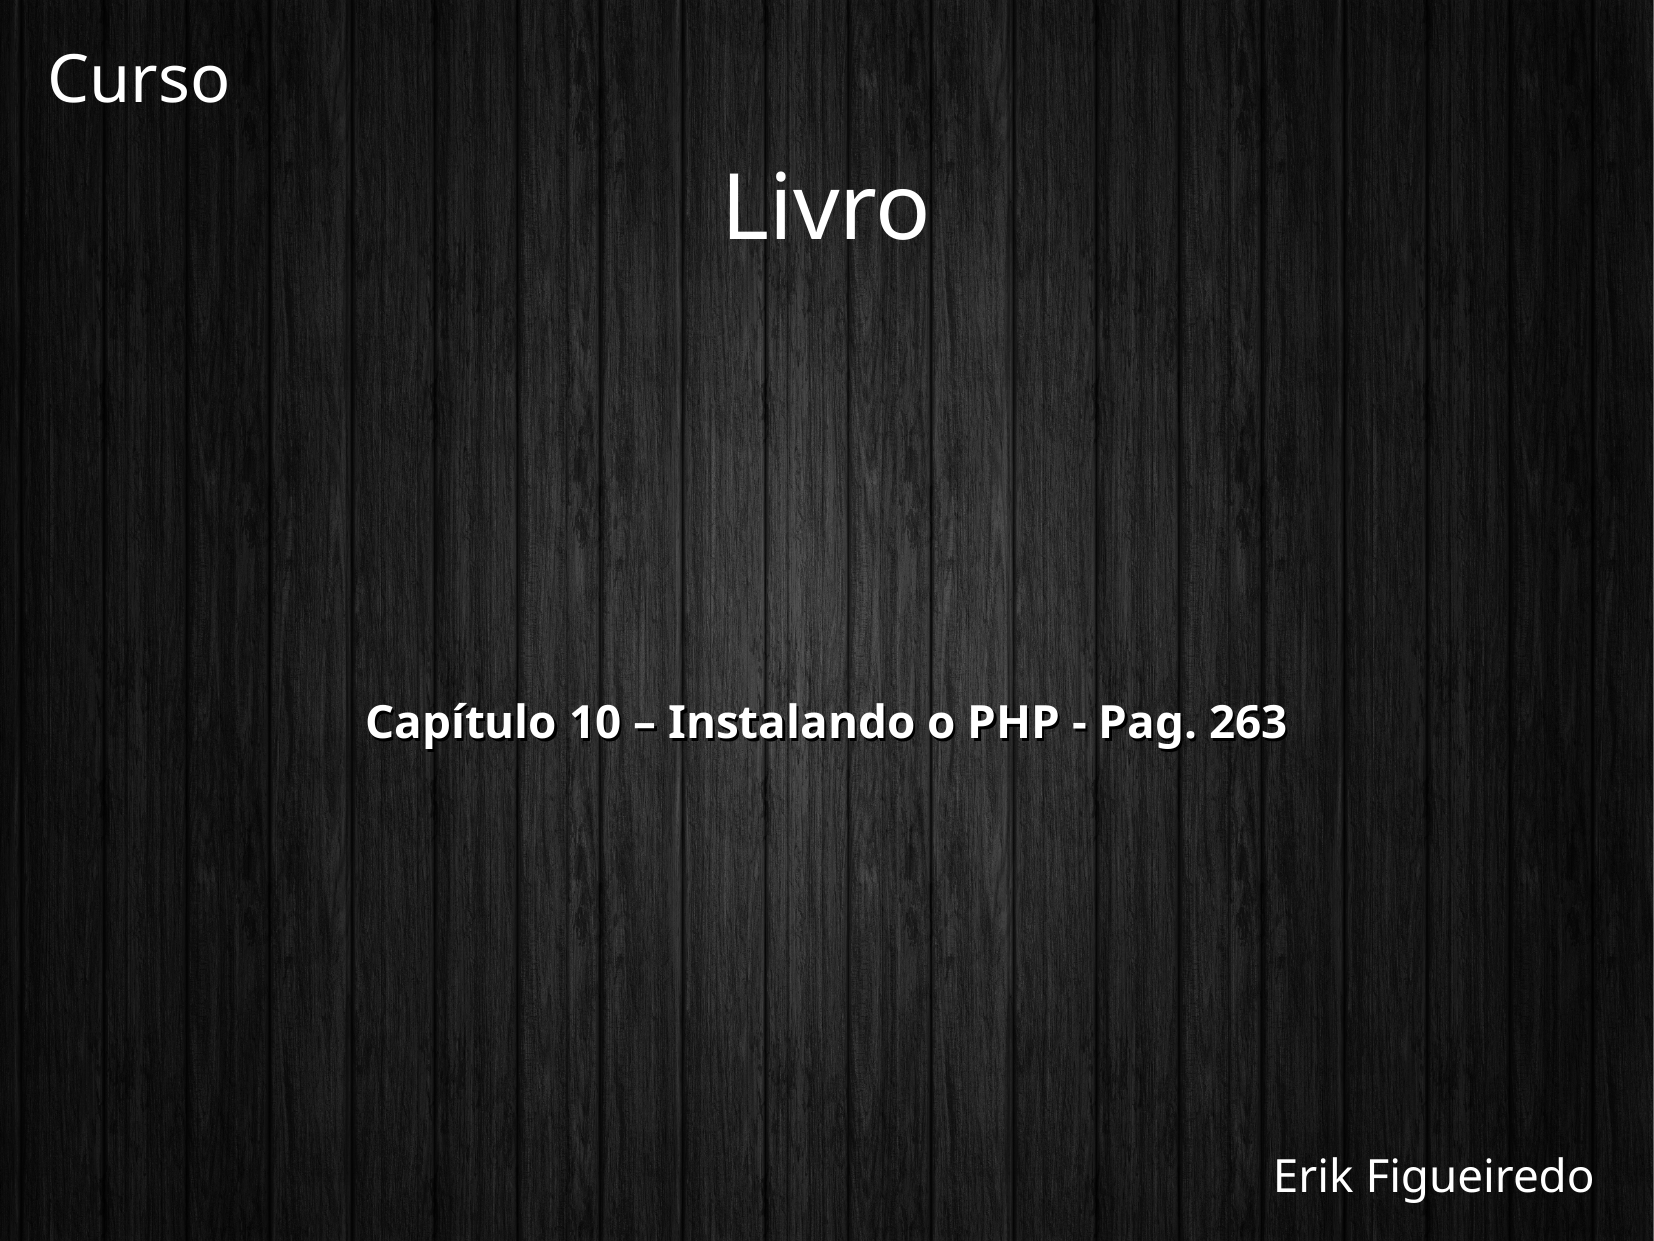

Curso
# Livro
Capítulo 10 – Instalando o PHP - Pag. 263
Erik Figueiredo